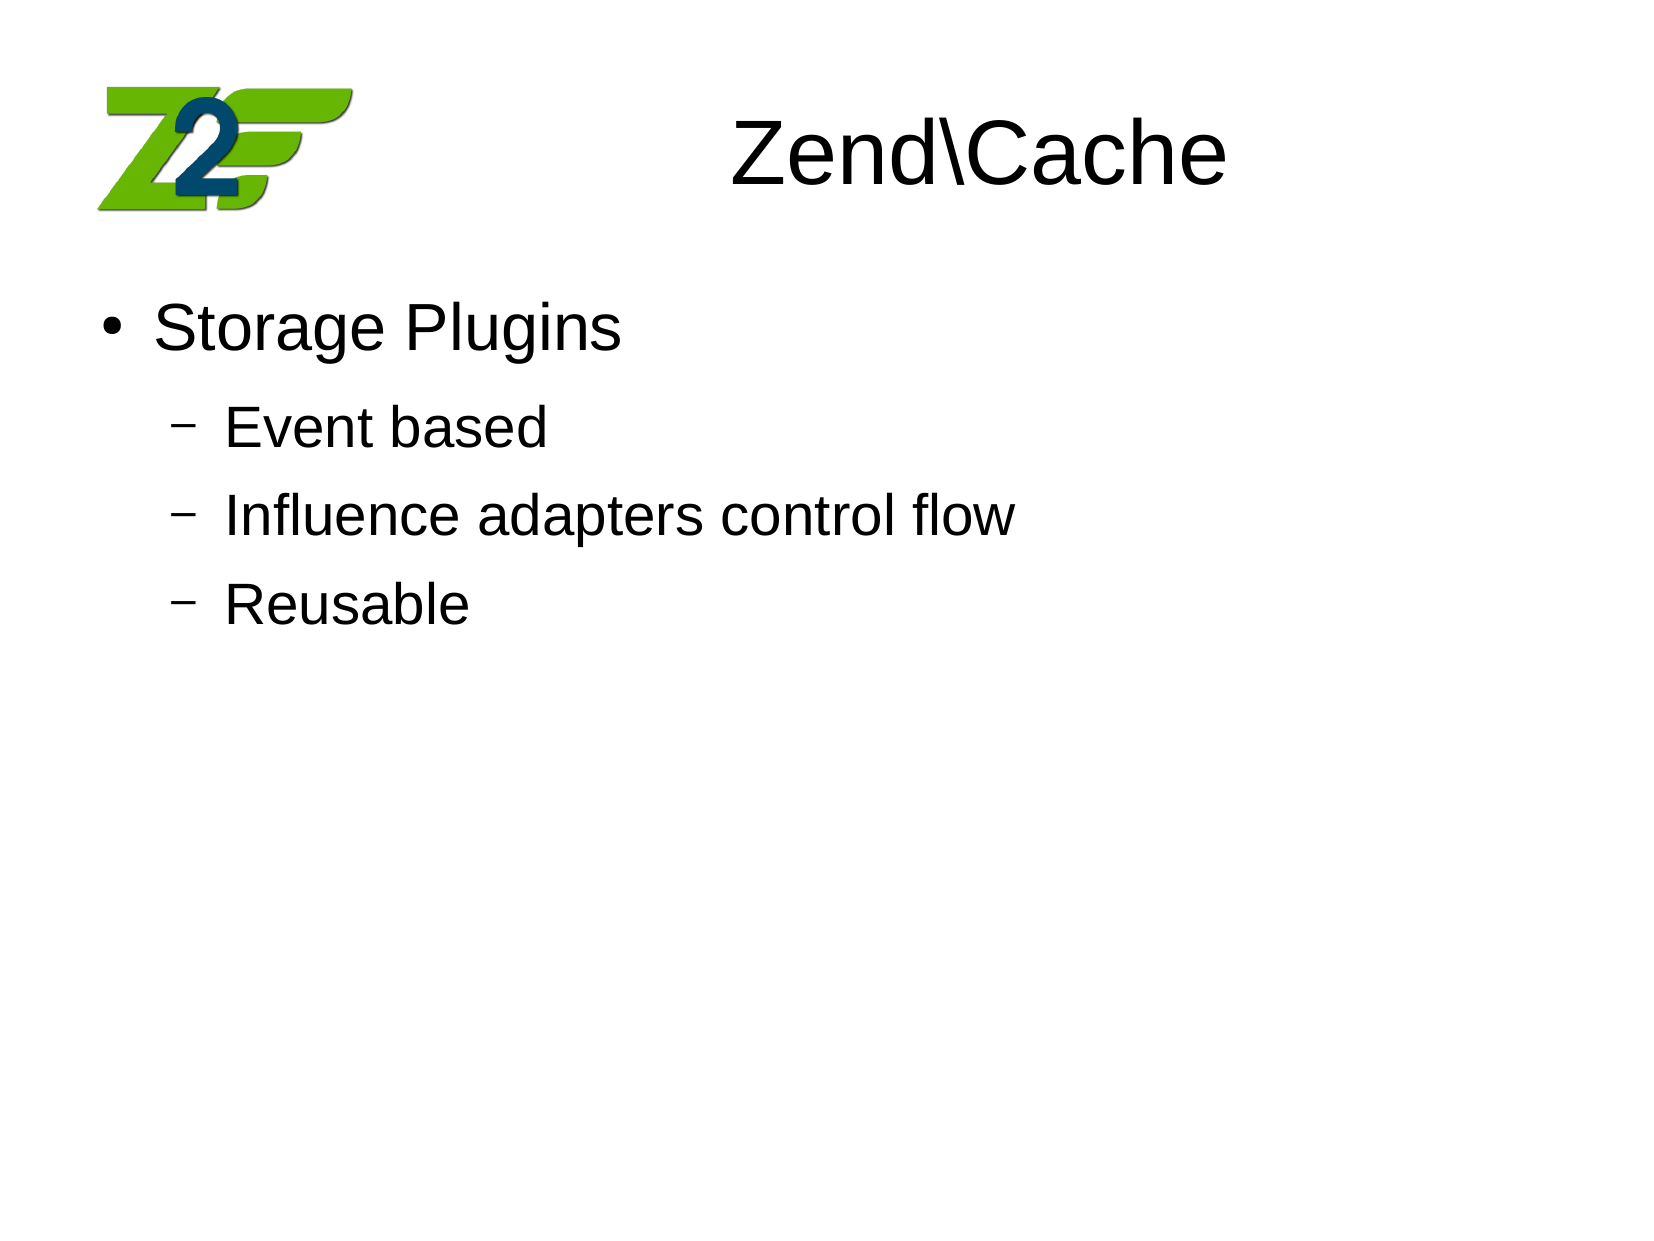

Zend\Cache
# Storage Plugins
Event based
Influence adapters control flow
Reusable